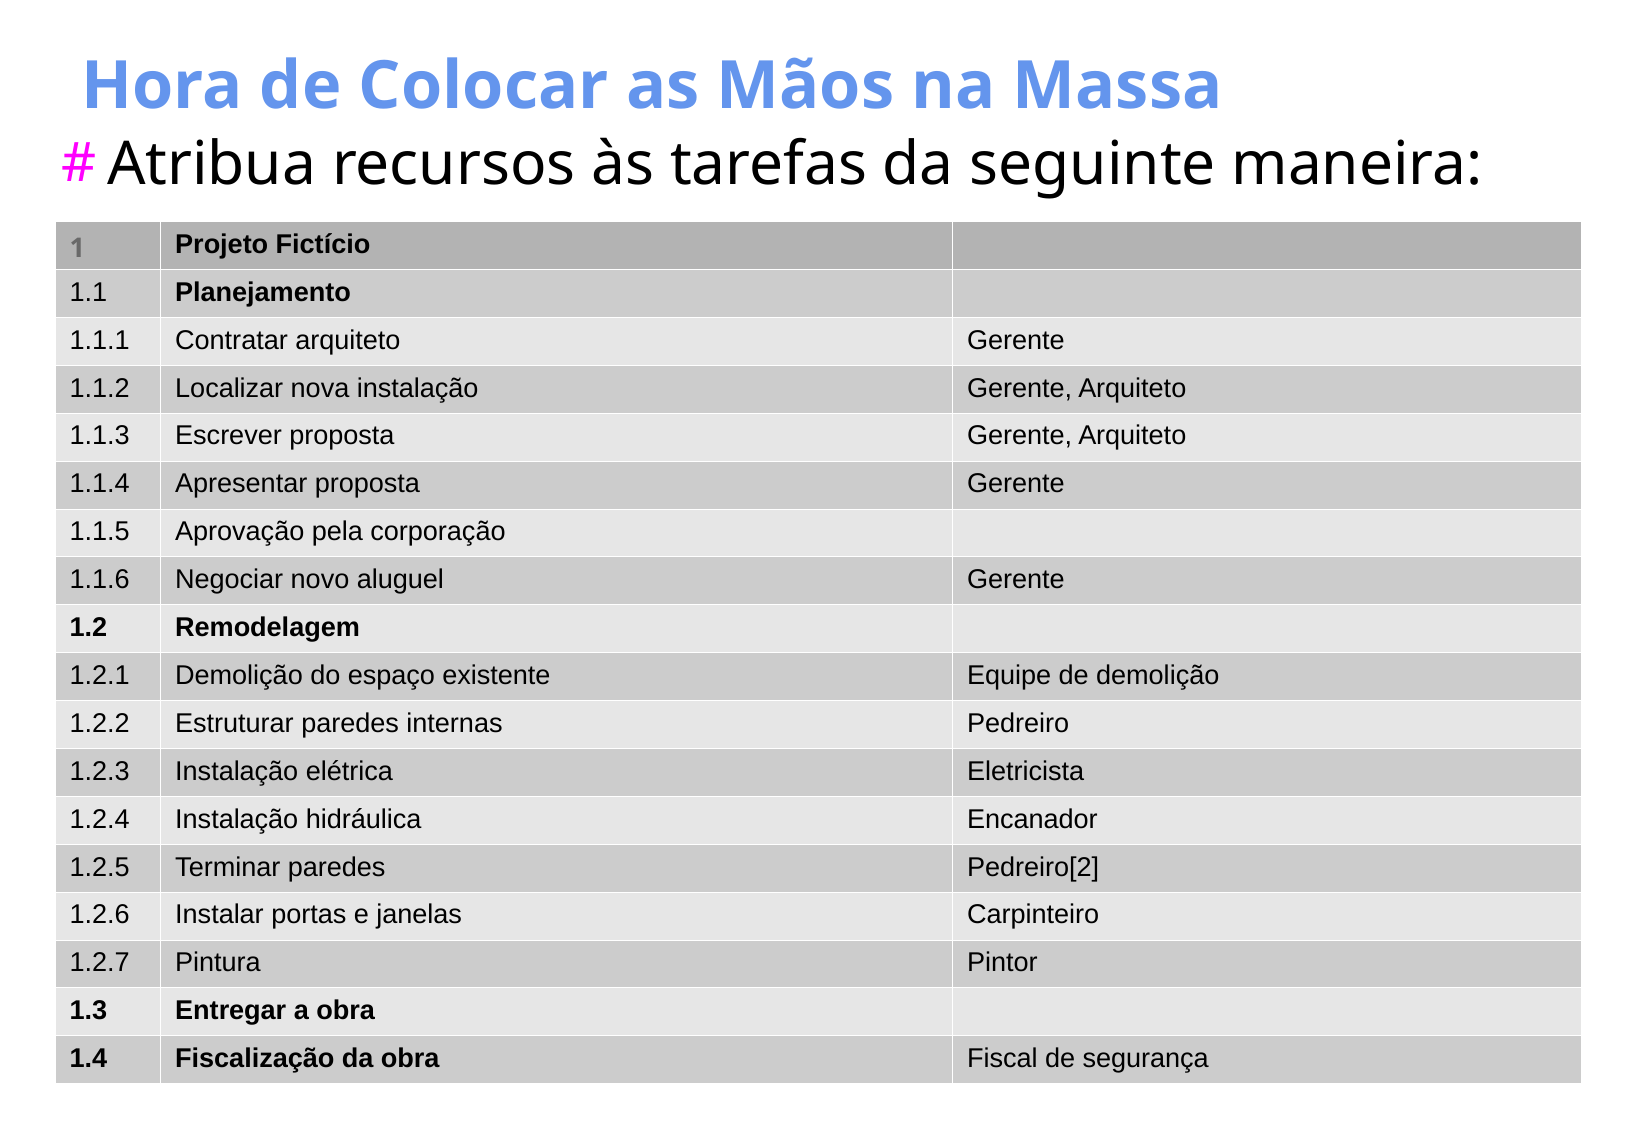

# Hora de Colocar as Mãos na Massa
Atribua recursos às tarefas da seguinte maneira:
| 1 | Projeto Fictício | |
| --- | --- | --- |
| 1.1 | Planejamento | |
| 1.1.1 | Contratar arquiteto | Gerente |
| 1.1.2 | Localizar nova instalação | Gerente, Arquiteto |
| 1.1.3 | Escrever proposta | Gerente, Arquiteto |
| 1.1.4 | Apresentar proposta | Gerente |
| 1.1.5 | Aprovação pela corporação | |
| 1.1.6 | Negociar novo aluguel | Gerente |
| 1.2 | Remodelagem | |
| 1.2.1 | Demolição do espaço existente | Equipe de demolição |
| 1.2.2 | Estruturar paredes internas | Pedreiro |
| 1.2.3 | Instalação elétrica | Eletricista |
| 1.2.4 | Instalação hidráulica | Encanador |
| 1.2.5 | Terminar paredes | Pedreiro[2] |
| 1.2.6 | Instalar portas e janelas | Carpinteiro |
| 1.2.7 | Pintura | Pintor |
| 1.3 | Entregar a obra | |
| 1.4 | Fiscalização da obra | Fiscal de segurança |